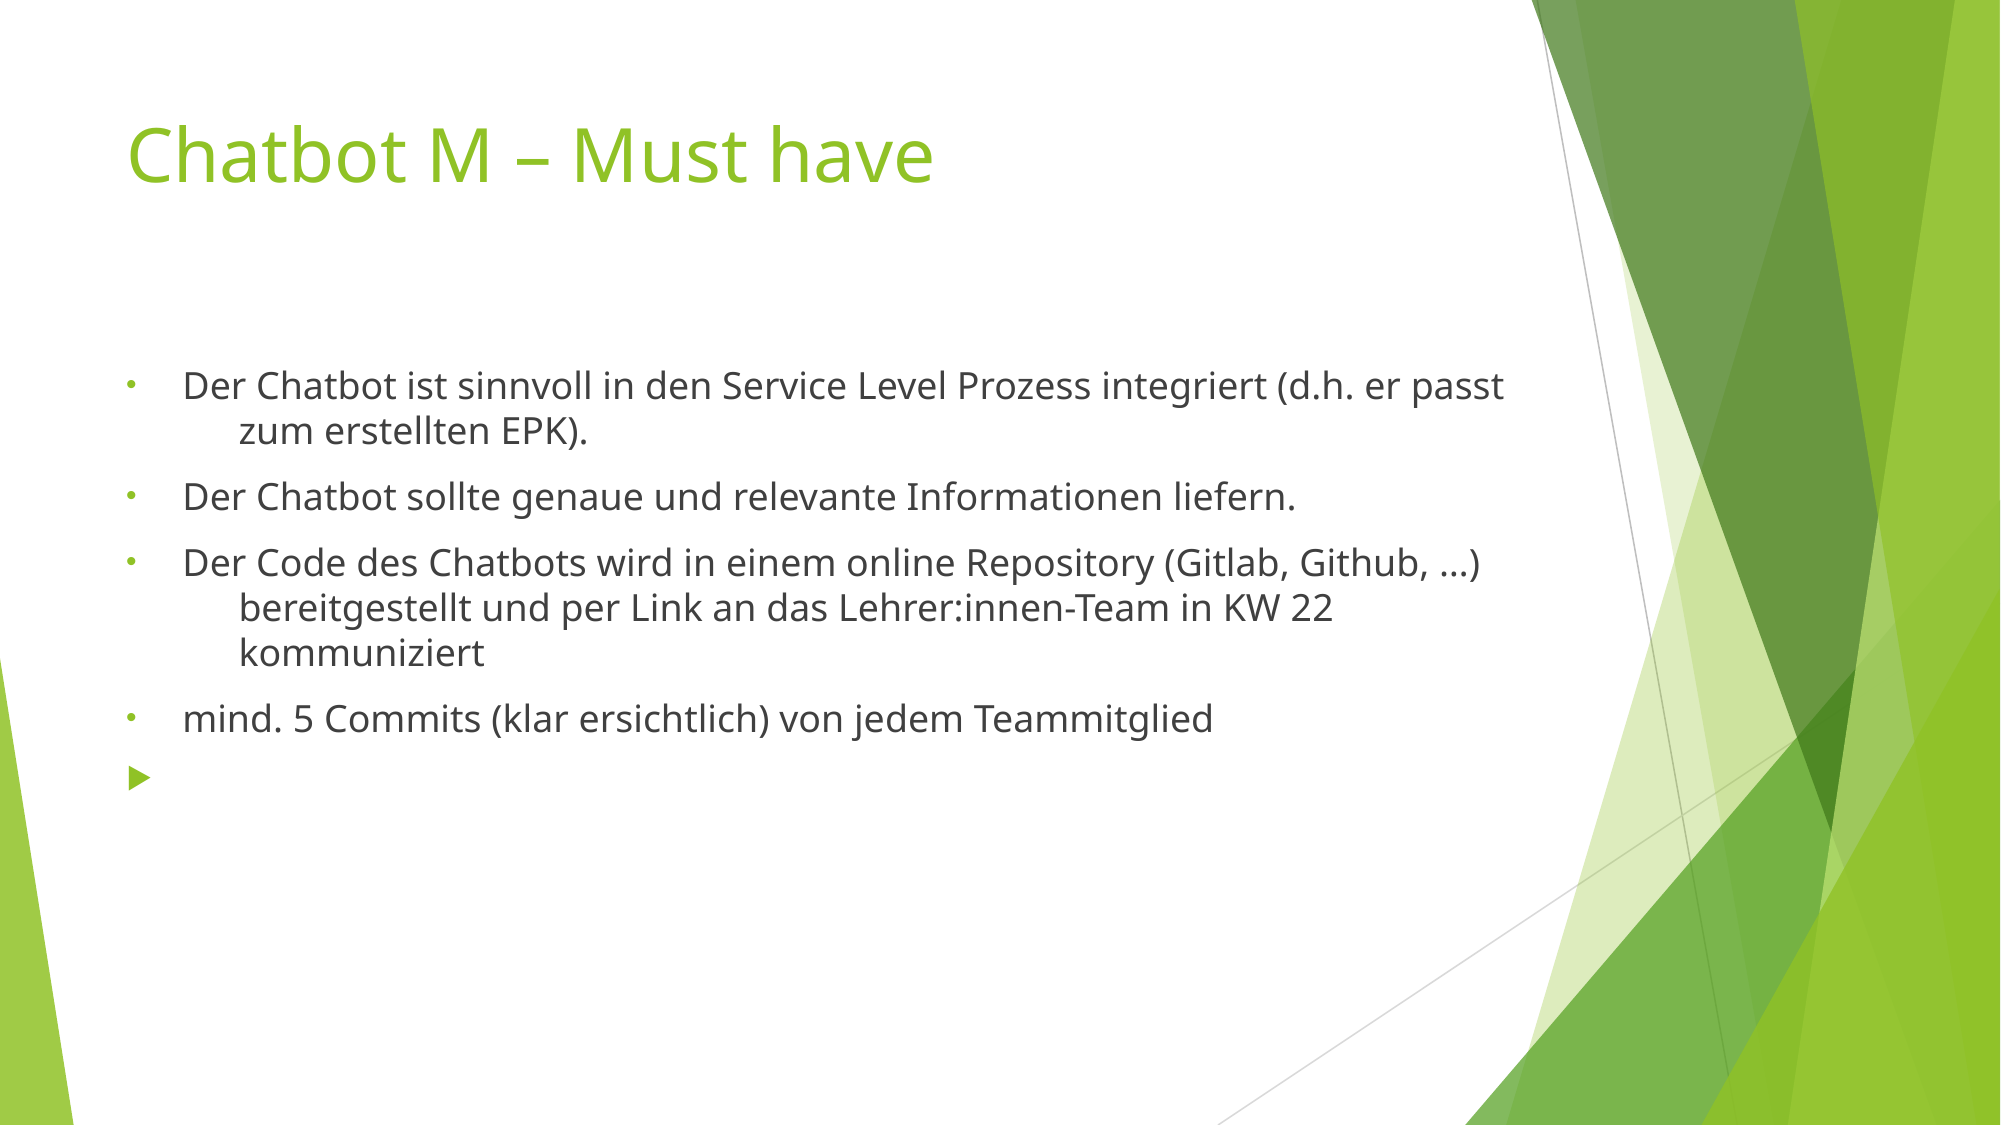

# Chatbot M – Must have
Der Chatbot ist sinnvoll in den Service Level Prozess integriert (d.h. er passt zum erstellten EPK).
Der Chatbot sollte genaue und relevante Informationen liefern.
Der Code des Chatbots wird in einem online Repository (Gitlab, Github, …) bereitgestellt und per Link an das Lehrer:innen-Team in KW 22 kommuniziert
mind. 5 Commits (klar ersichtlich) von jedem Teammitglied